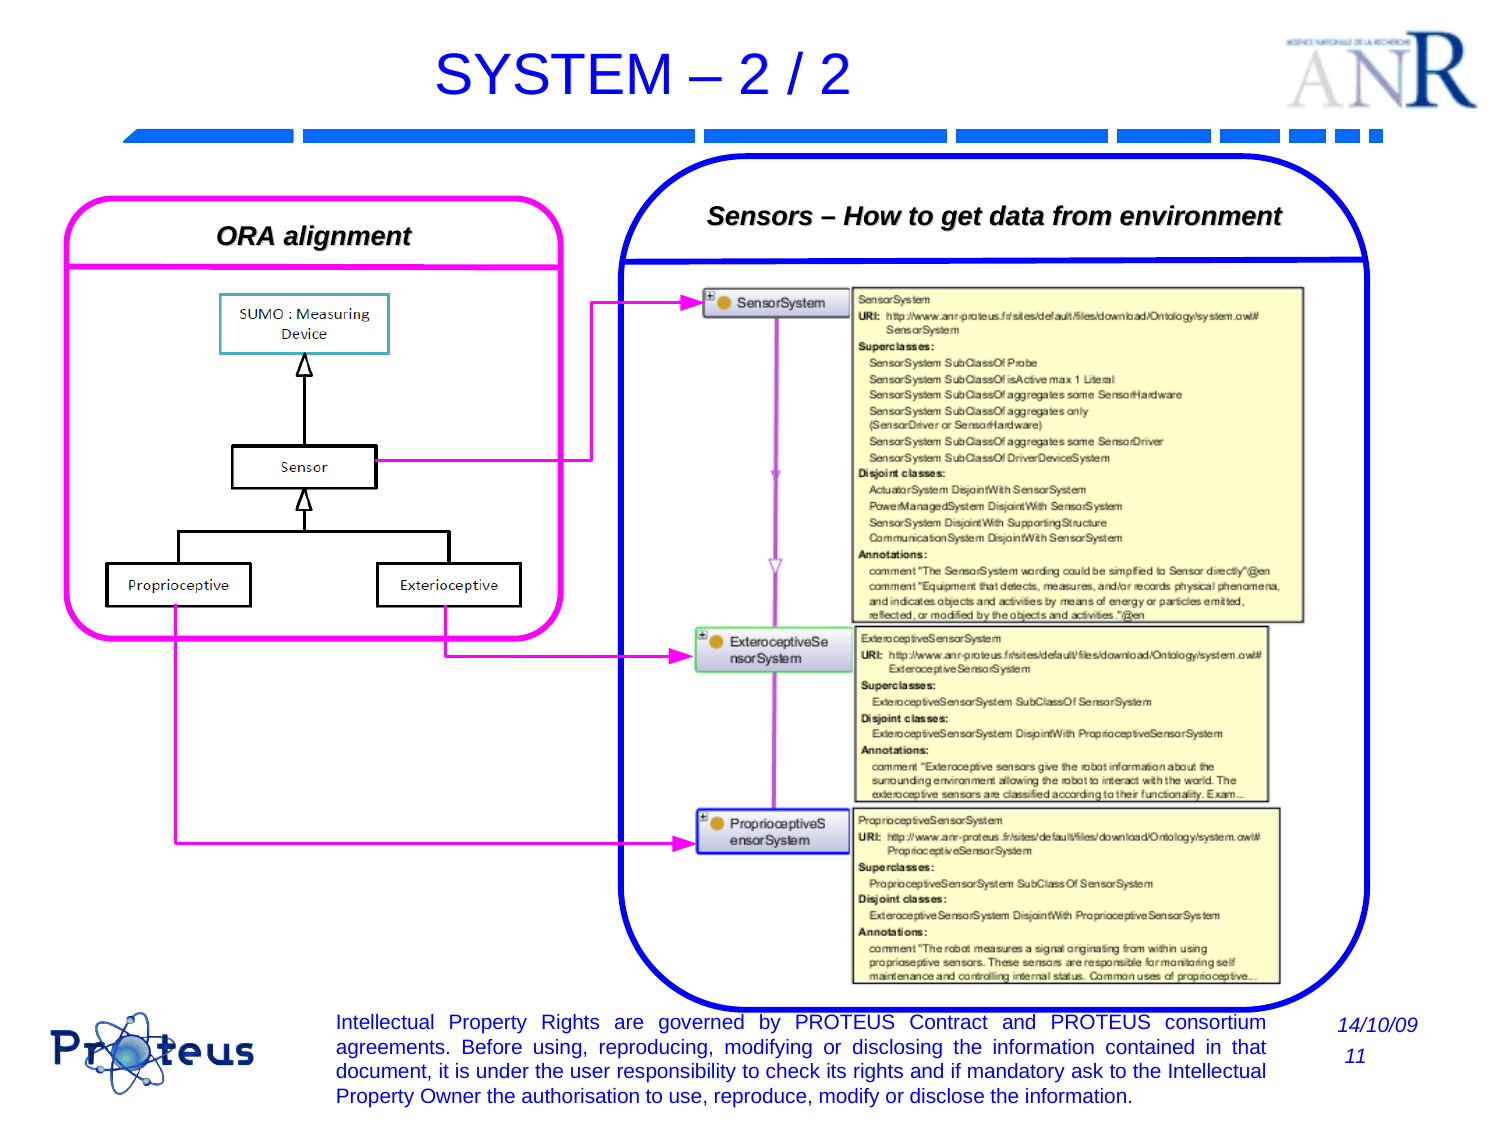

# SYSTEM – 2 / 2
Sensors – How to get data from environment
ORA alignment